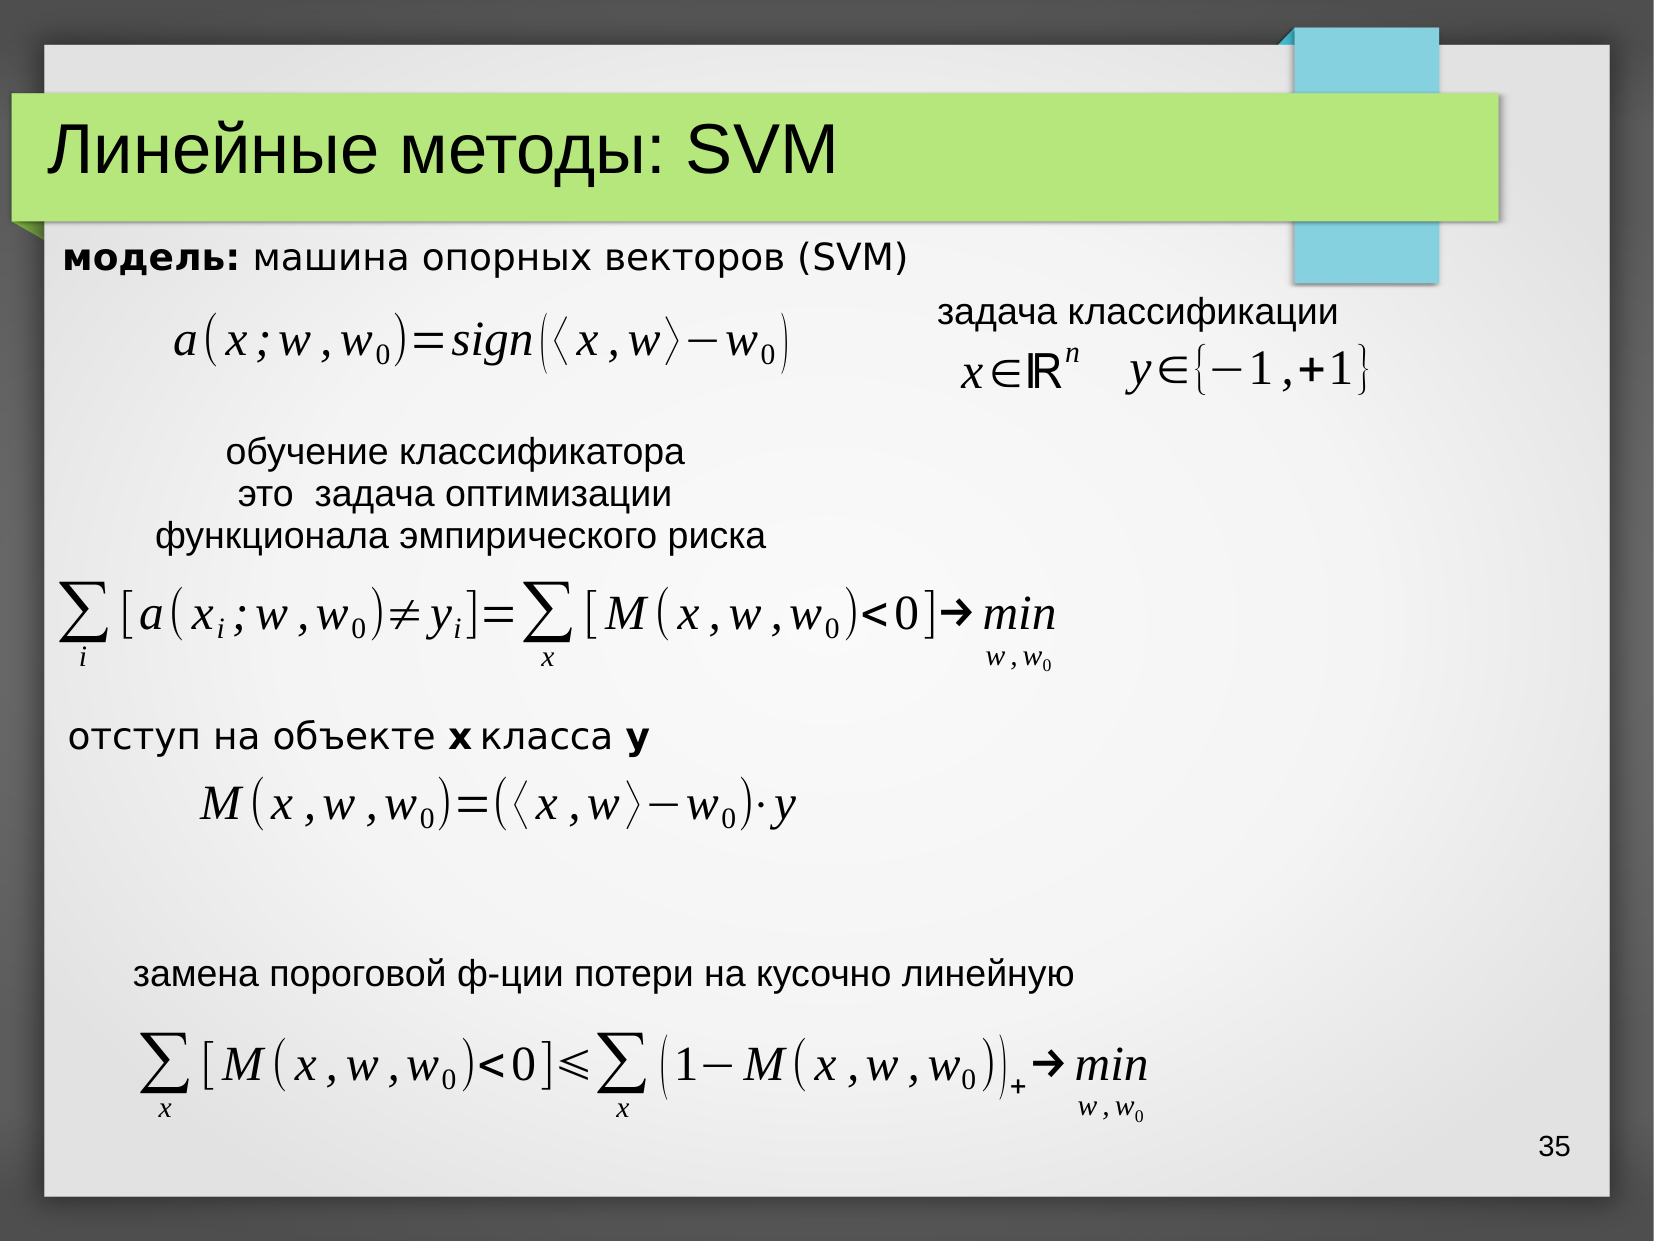

# Линейные методы: SVM
модель: машина опорных векторов (SVM)
задача классификации
обучение классификатора
это задача оптимизации
функционала эмпирического риска
отступ на объекте x класса y
замена пороговой ф-ции потери на кусочно линейную
35